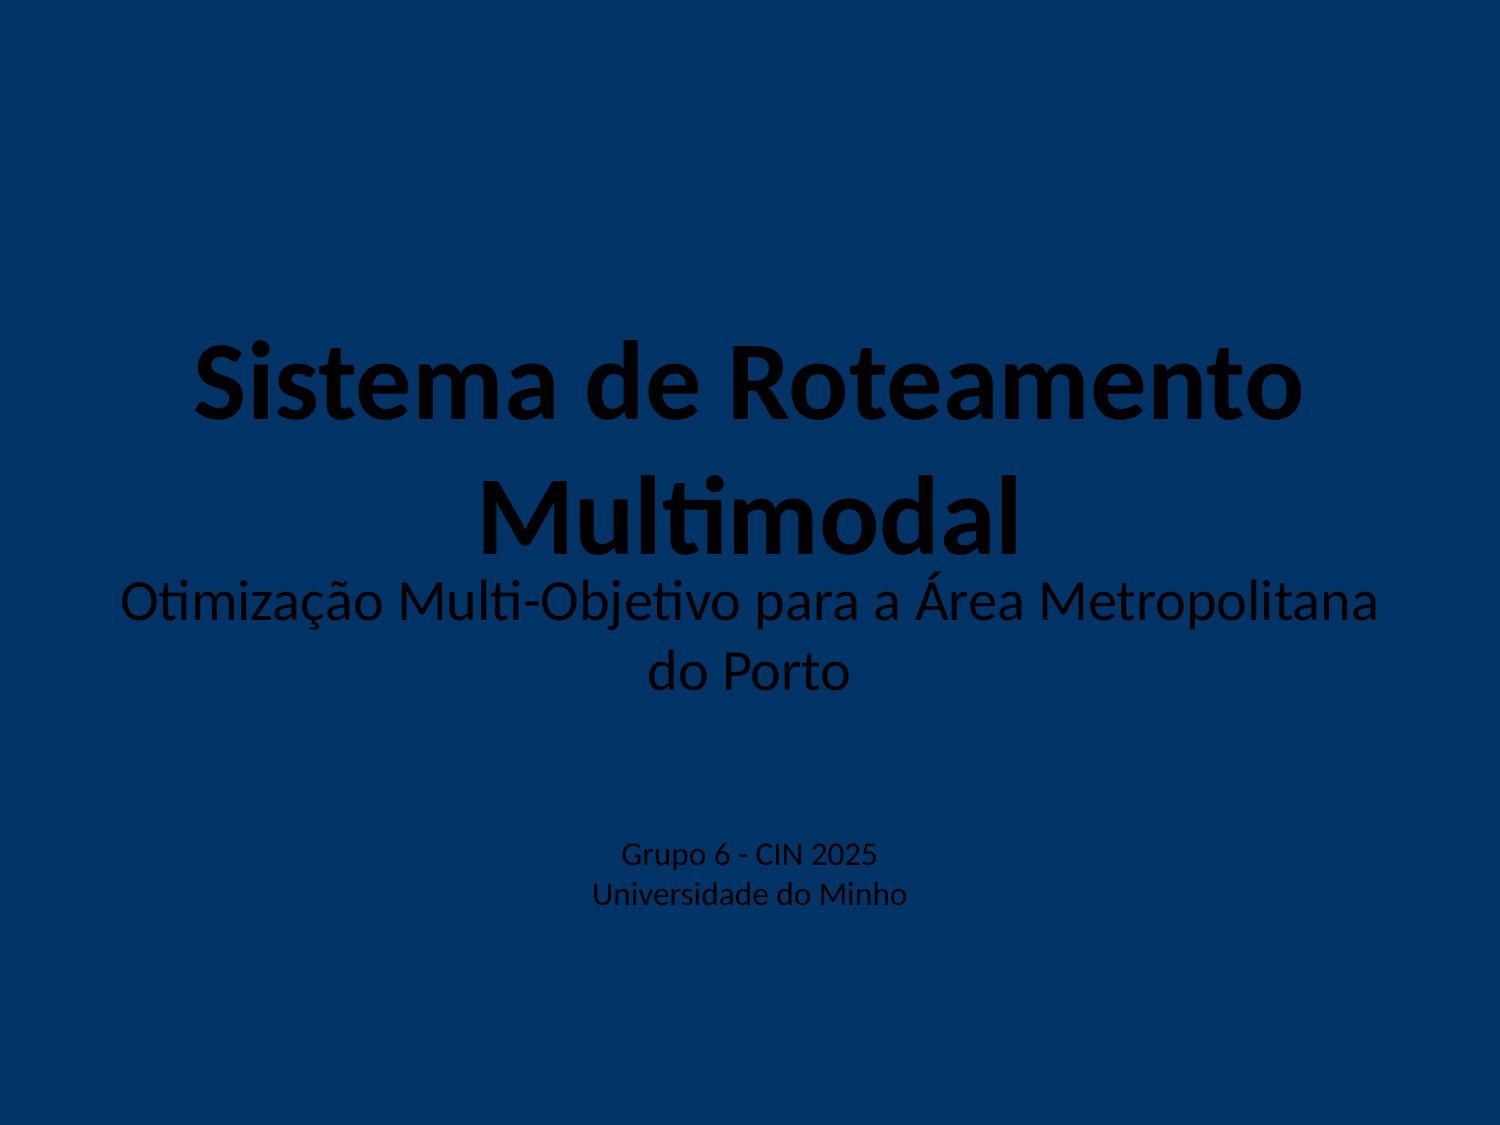

Sistema de Roteamento Multimodal
Otimização Multi-Objetivo para a Área Metropolitana do Porto
Grupo 6 - CIN 2025
Universidade do Minho